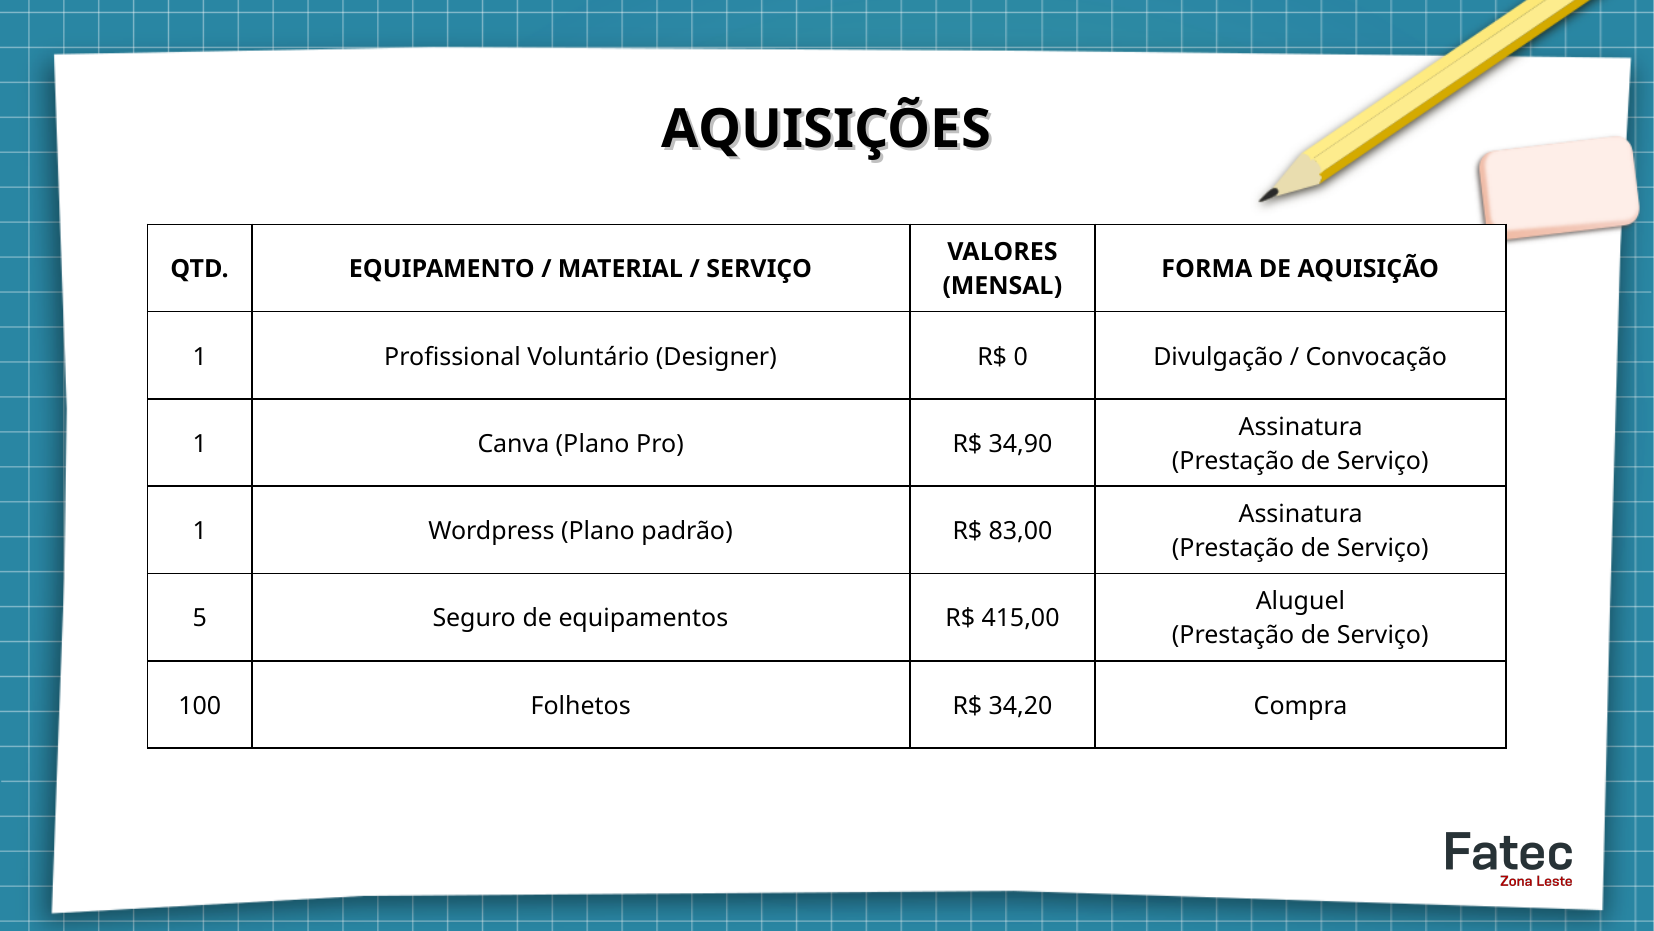

# AQUISIÇÕES
| QTD. | EQUIPAMENTO / MATERIAL / SERVIÇO | VALORES (MENSAL) | FORMA DE AQUISIÇÃO |
| --- | --- | --- | --- |
| 1 | Profissional Voluntário (Designer) | R$ 0 | Divulgação / Convocação |
| 1 | Canva (Plano Pro) | R$ 34,90 | Assinatura (Prestação de Serviço) |
| 1 | Wordpress (Plano padrão) | R$ 83,00 | Assinatura (Prestação de Serviço) |
| 5 | Seguro de equipamentos | R$ 415,00 | Aluguel (Prestação de Serviço) |
| 100 | Folhetos | R$ 34,20 | Compra |